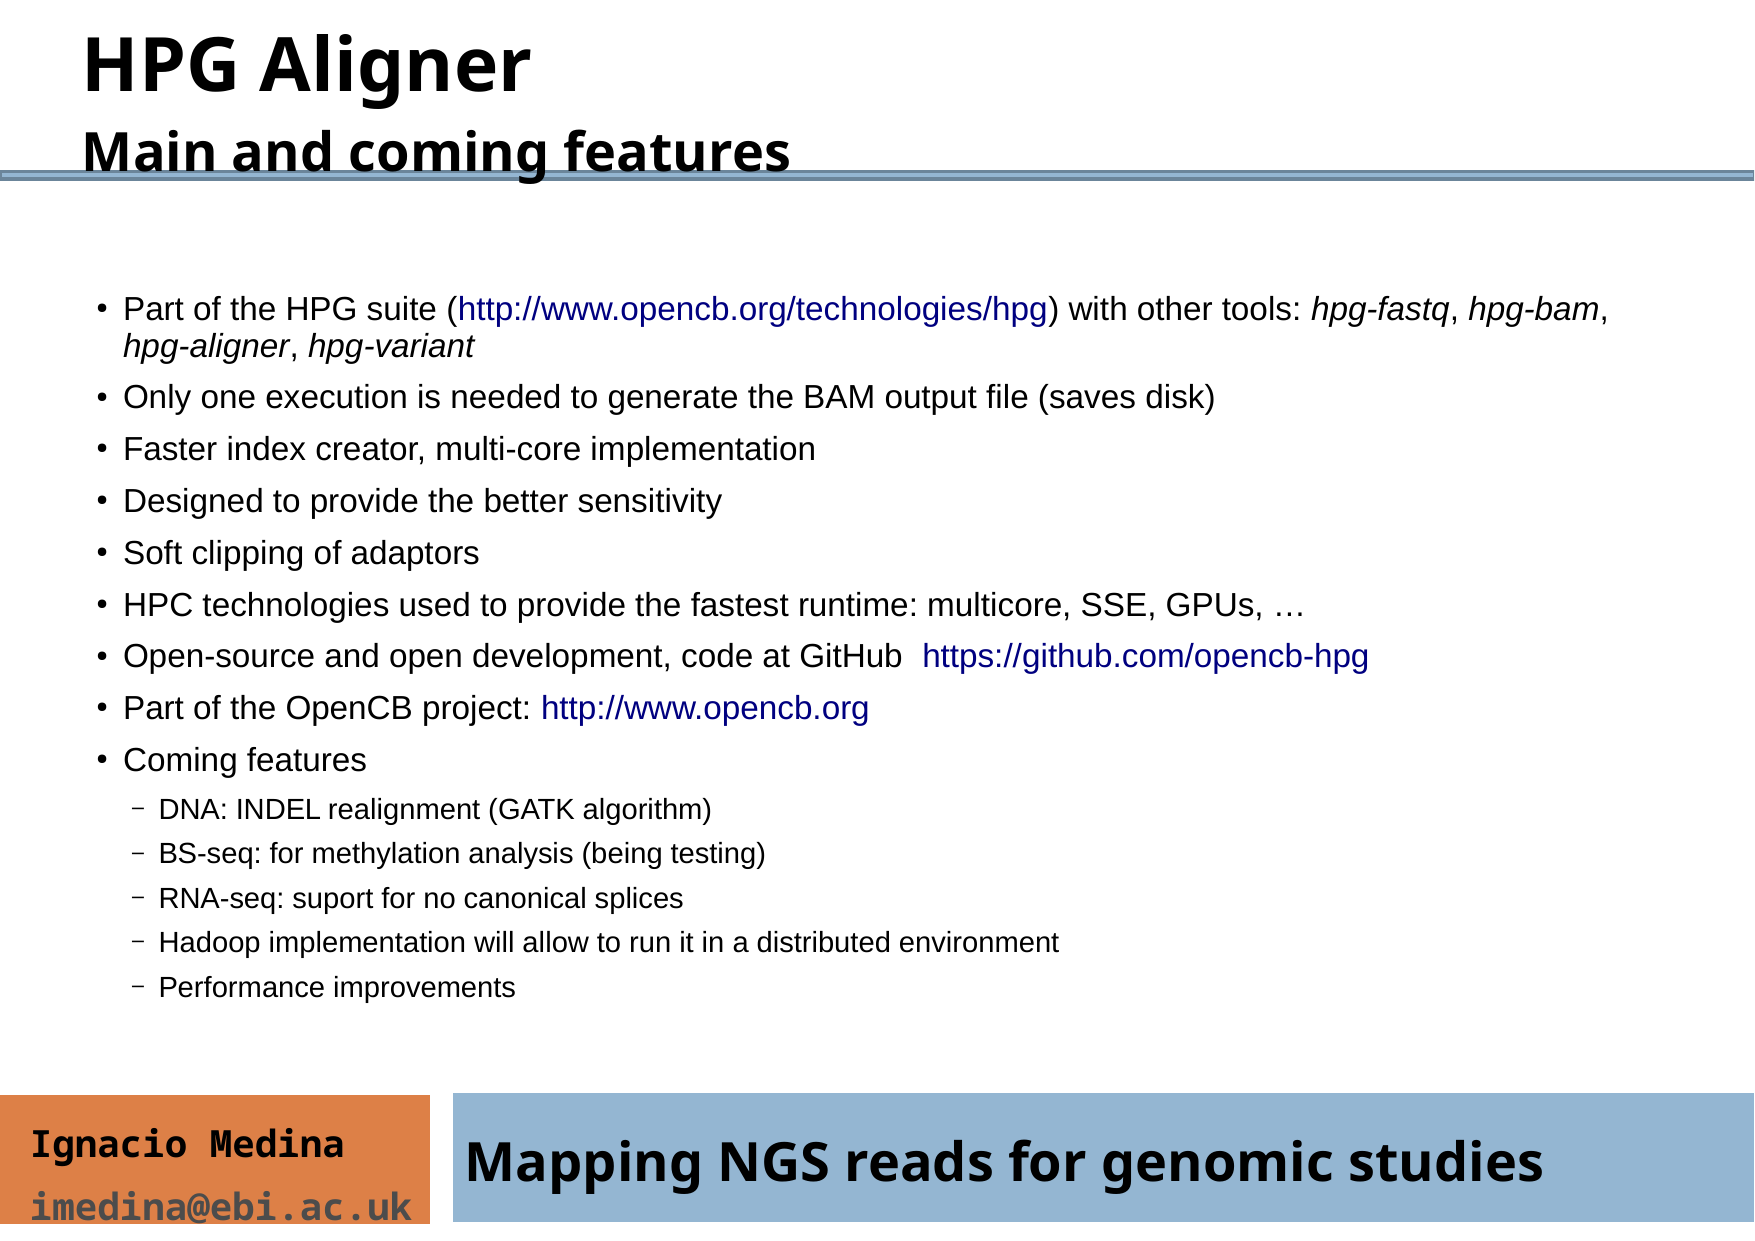

HPG Aligner
Main and coming features
# Part of the HPG suite (http://www.opencb.org/technologies/hpg) with other tools: hpg-fastq, hpg-bam, hpg-aligner, hpg-variant
Only one execution is needed to generate the BAM output file (saves disk)
Faster index creator, multi-core implementation
Designed to provide the better sensitivity
Soft clipping of adaptors
HPC technologies used to provide the fastest runtime: multicore, SSE, GPUs, …
Open-source and open development, code at GitHub https://github.com/opencb-hpg
Part of the OpenCB project: http://www.opencb.org
Coming features
DNA: INDEL realignment (GATK algorithm)
BS-seq: for methylation analysis (being testing)
RNA-seq: suport for no canonical splices
Hadoop implementation will allow to run it in a distributed environment
Performance improvements
Ignacio Medina
imedina@ebi.ac.uk
Mapping NGS reads for genomic studies